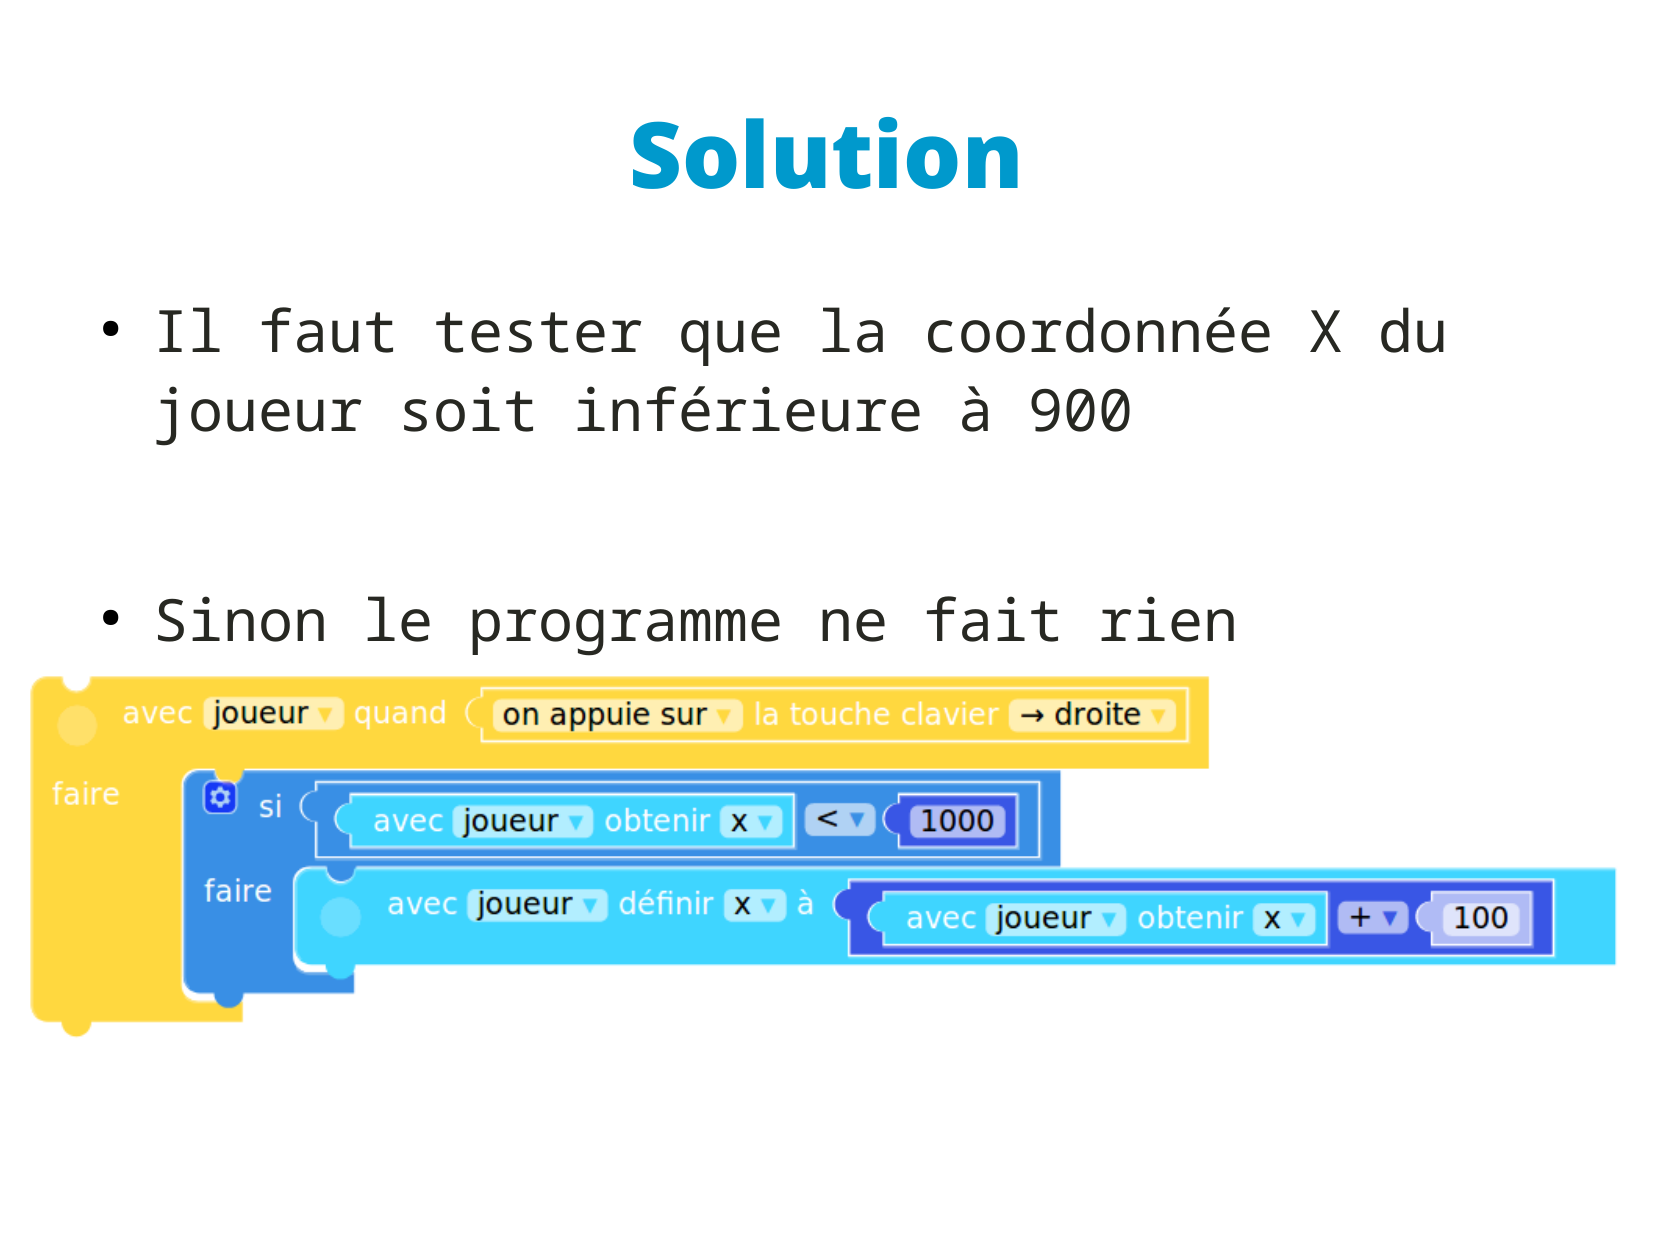

# Solution
Il faut tester que la coordonnée X du joueur soit inférieure à 900
Sinon le programme ne fait rien